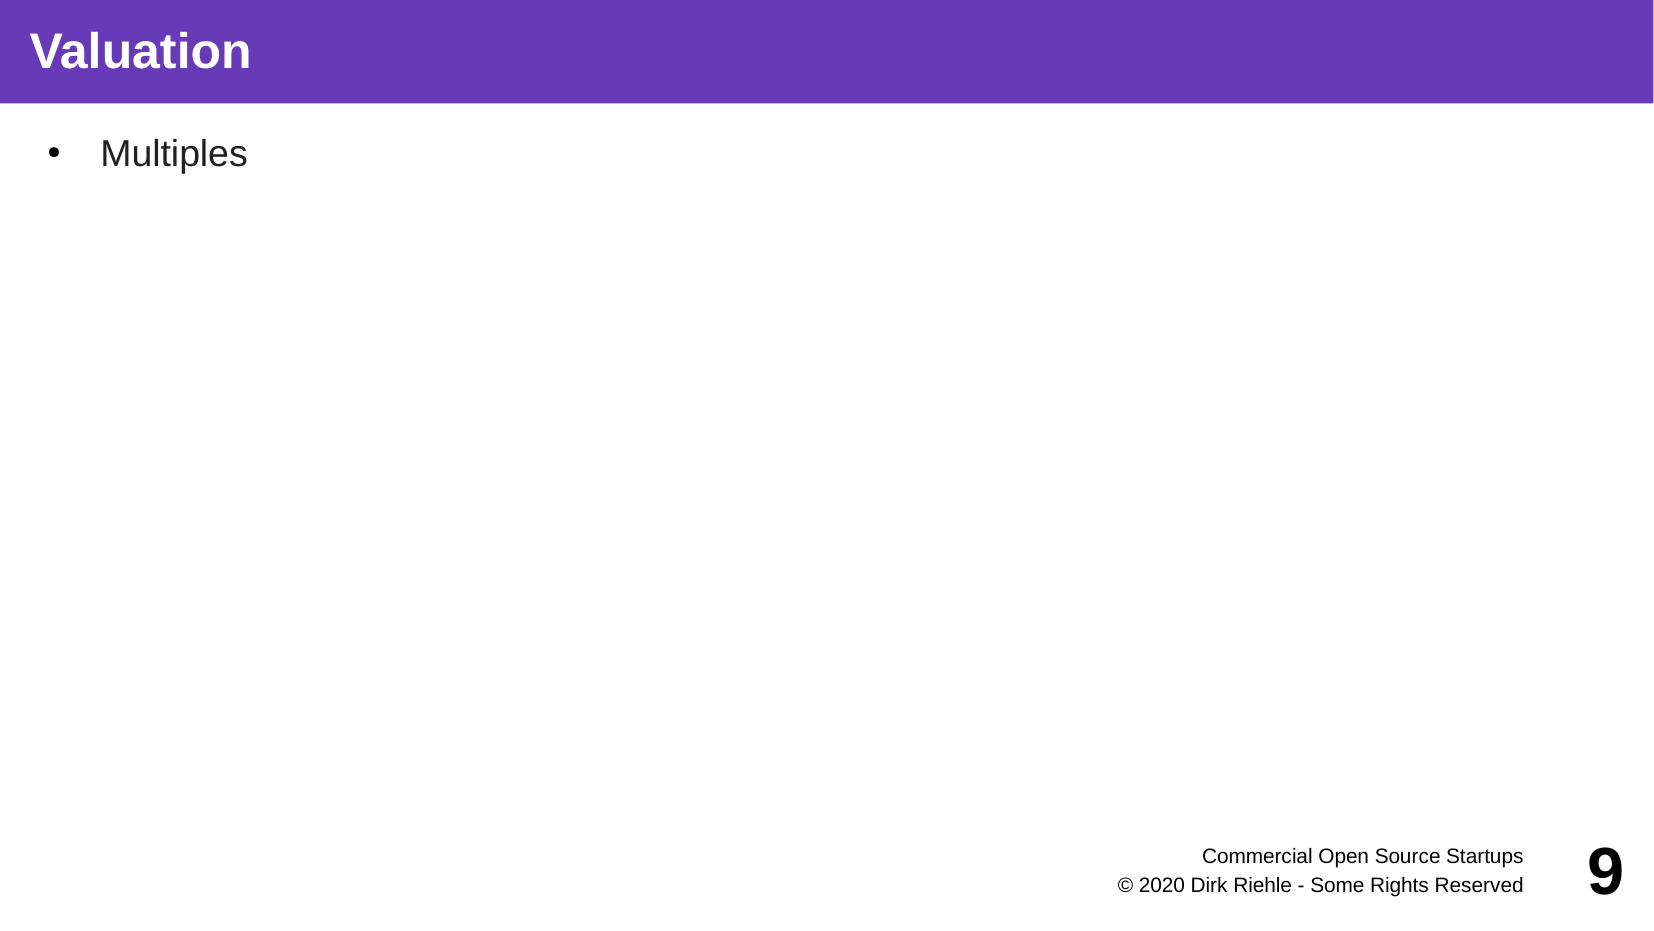

# Valuation
Multiples
Commercial Open Source Startups
9
© 2020 Dirk Riehle - Some Rights Reserved